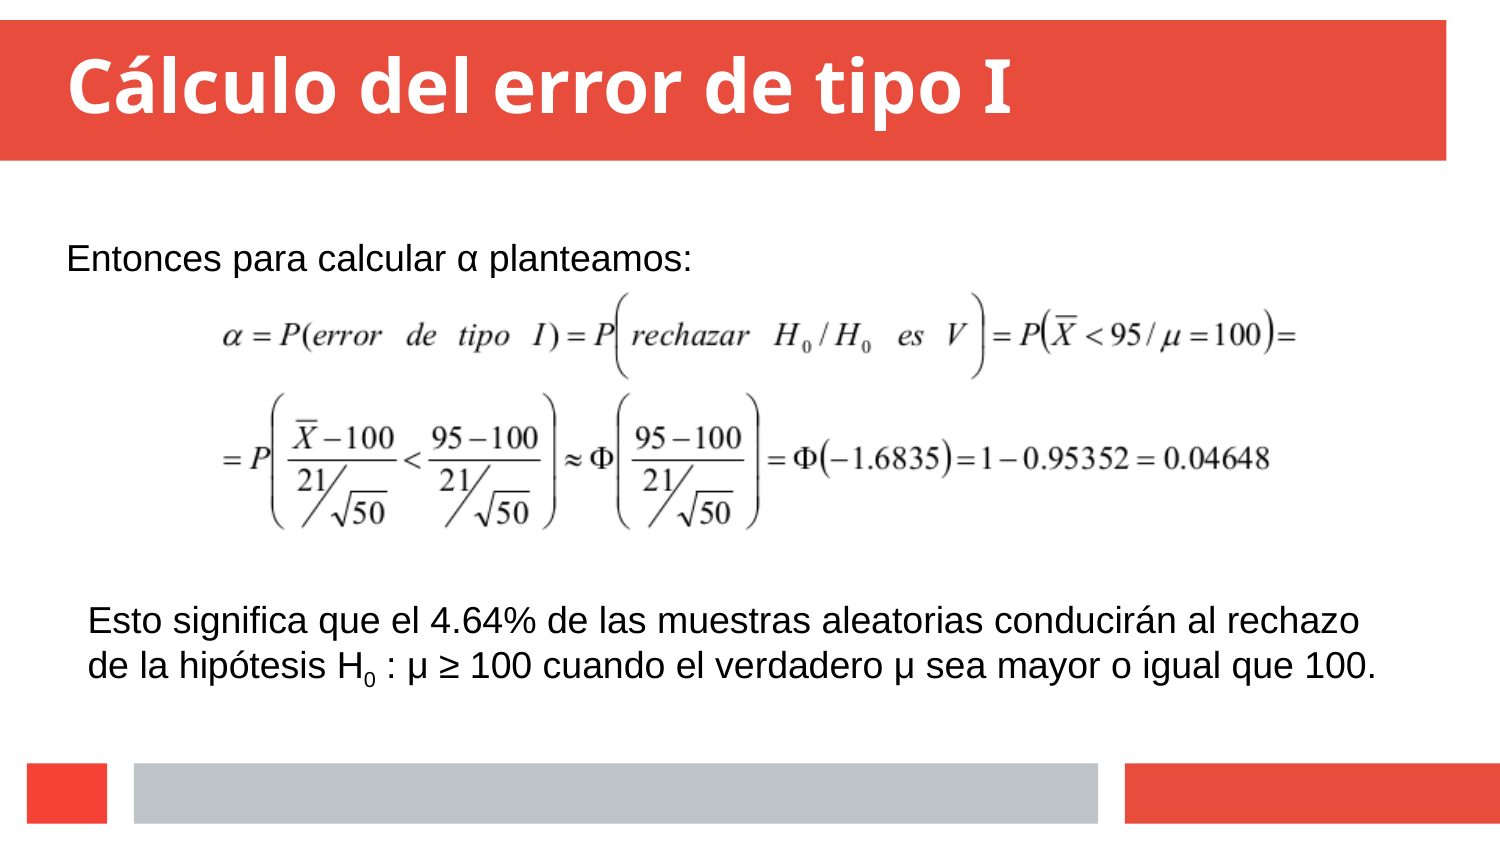

# Cálculo del error de tipo I
Entonces para calcular α planteamos:
Esto significa que el 4.64% de las muestras aleatorias conducirán al rechazo de la hipótesis H0 : μ ≥ 100 cuando el verdadero μ sea mayor o igual que 100.